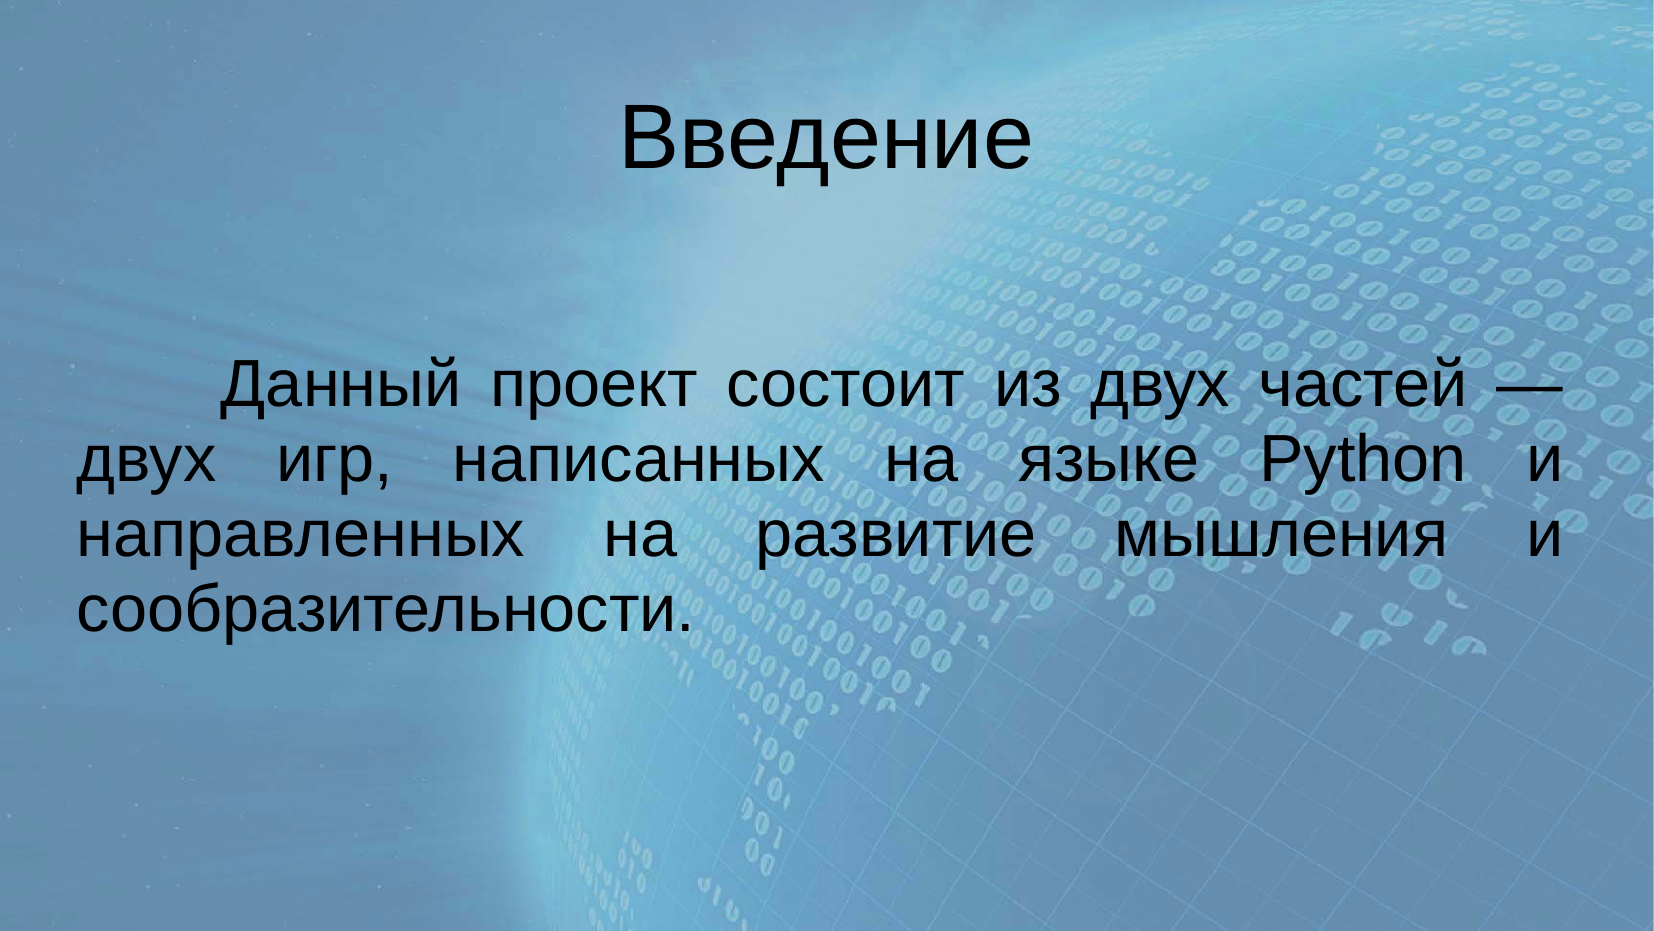

# Введение
 Данный проект состоит из двух частей — двух игр, написанных на языке Python и направленных на развитие мышления и сообразительности.